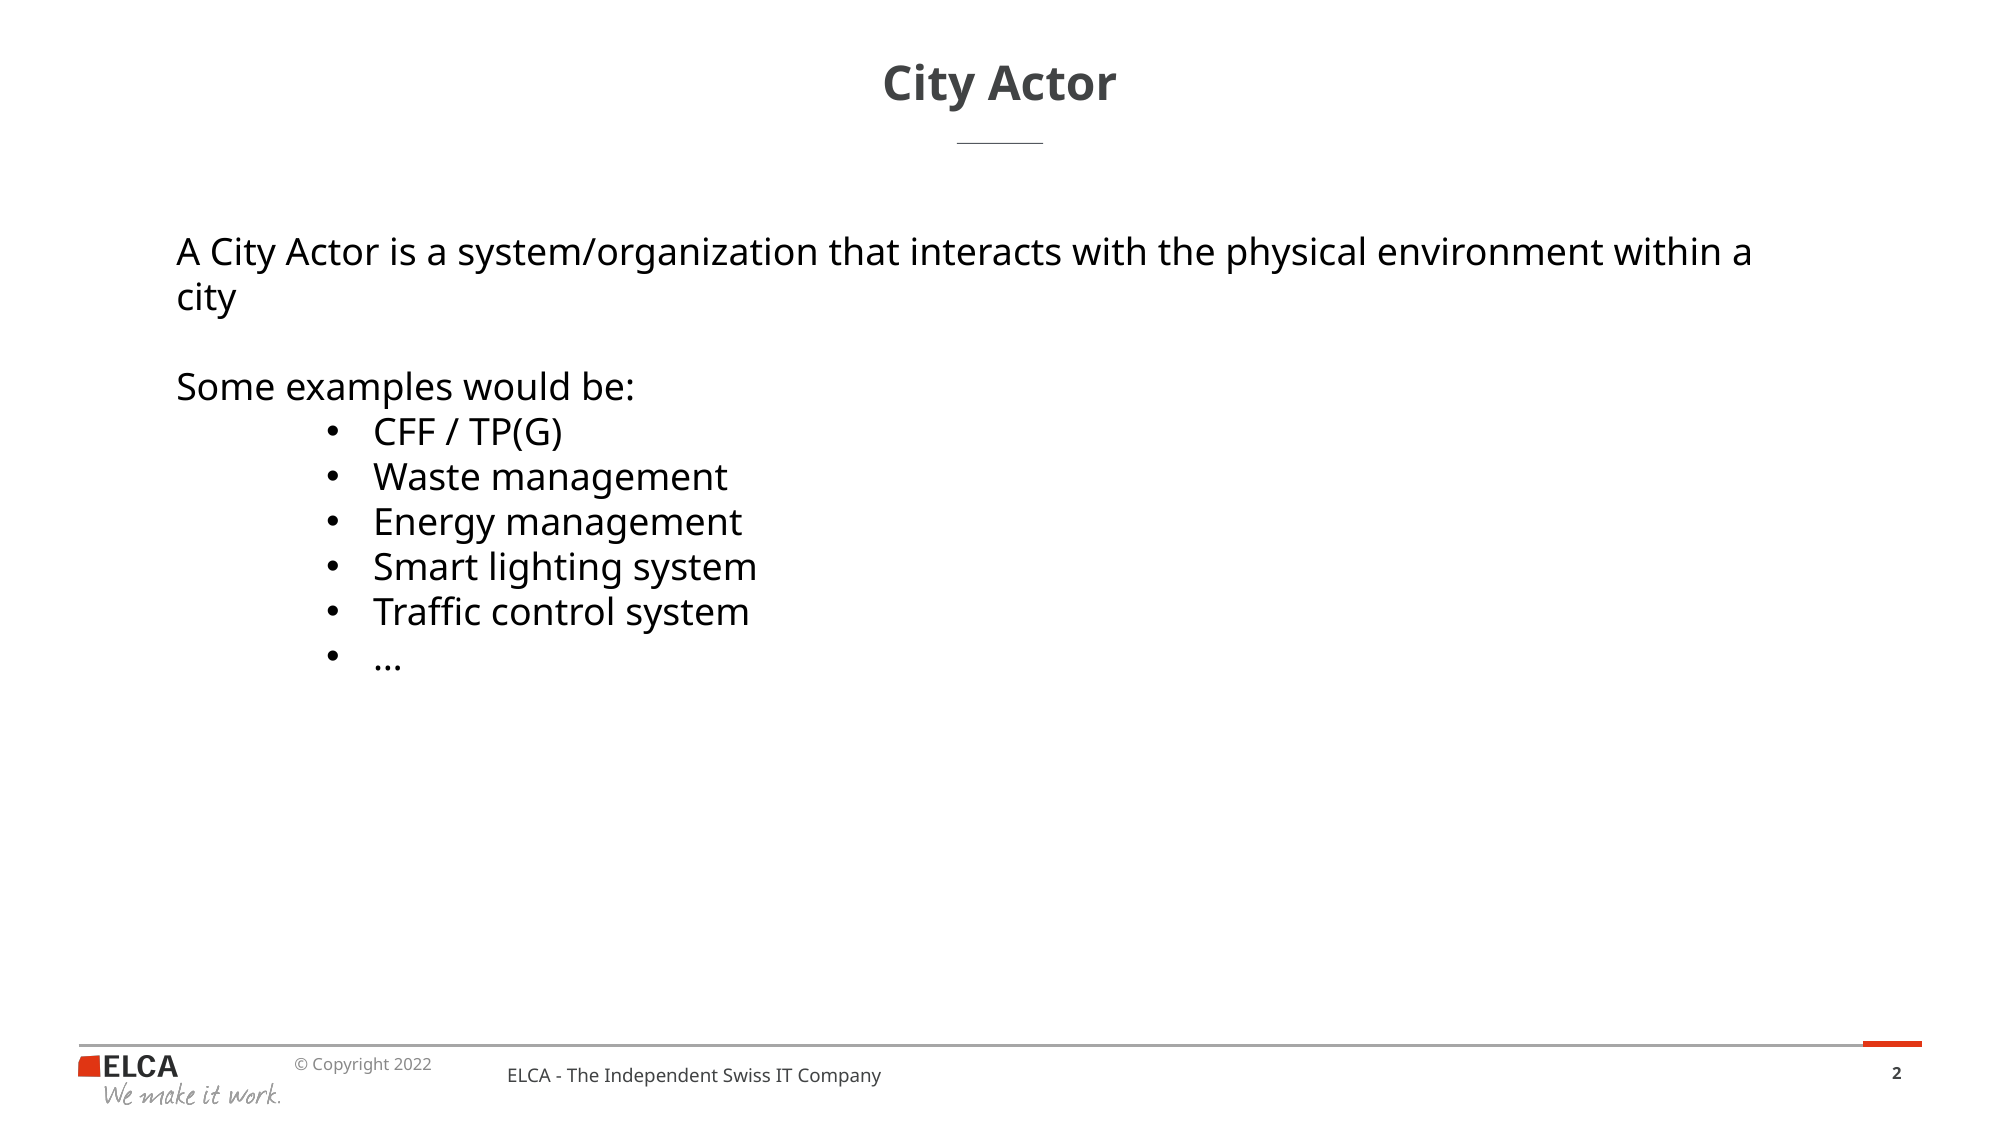

# City Actor
A City Actor is a system/organization that interacts with the physical environment within a city
Some examples would be:
CFF / TP(G)
Waste management
Energy management
Smart lighting system
Traffic control system
…
ELCA - The Independent Swiss IT Company